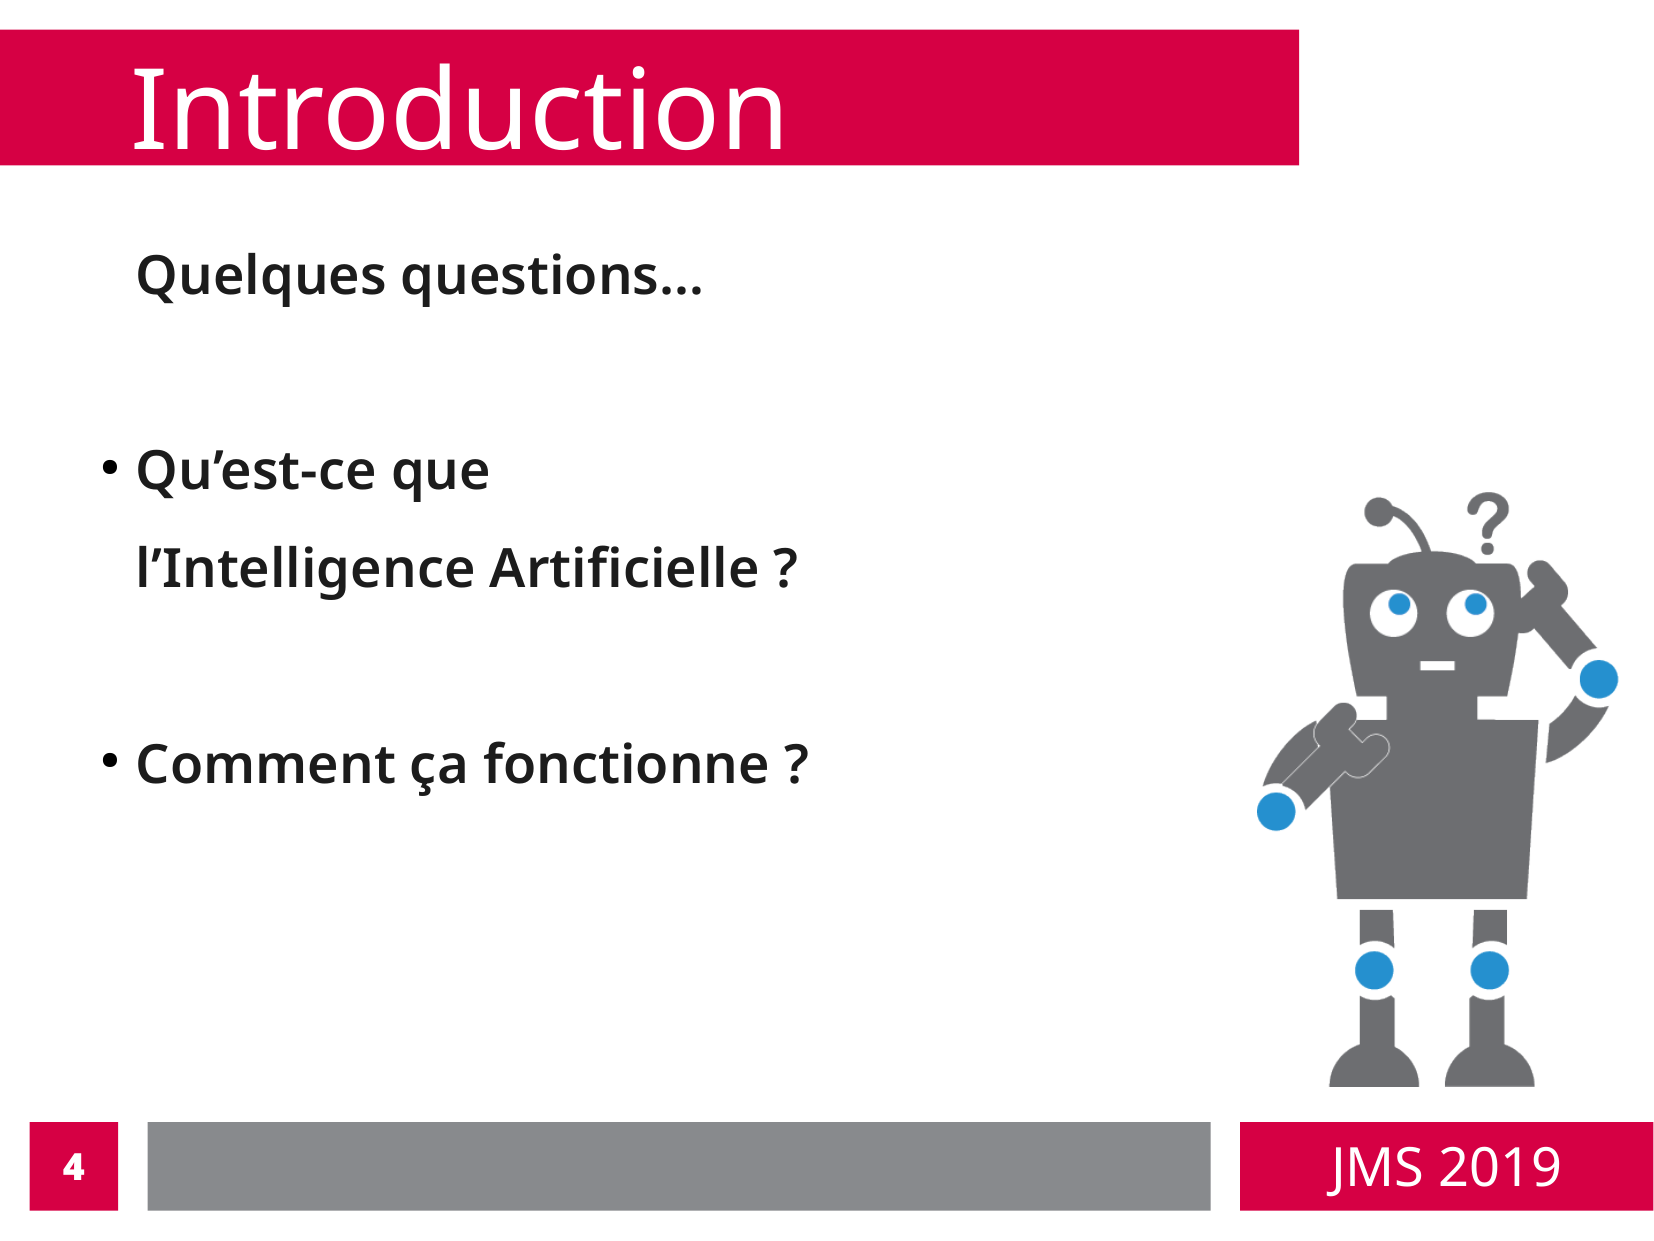

# Introduction
Quelques questions…
Qu’est-ce que
l’Intelligence Artificielle ?
Comment ça fonctionne ?
4